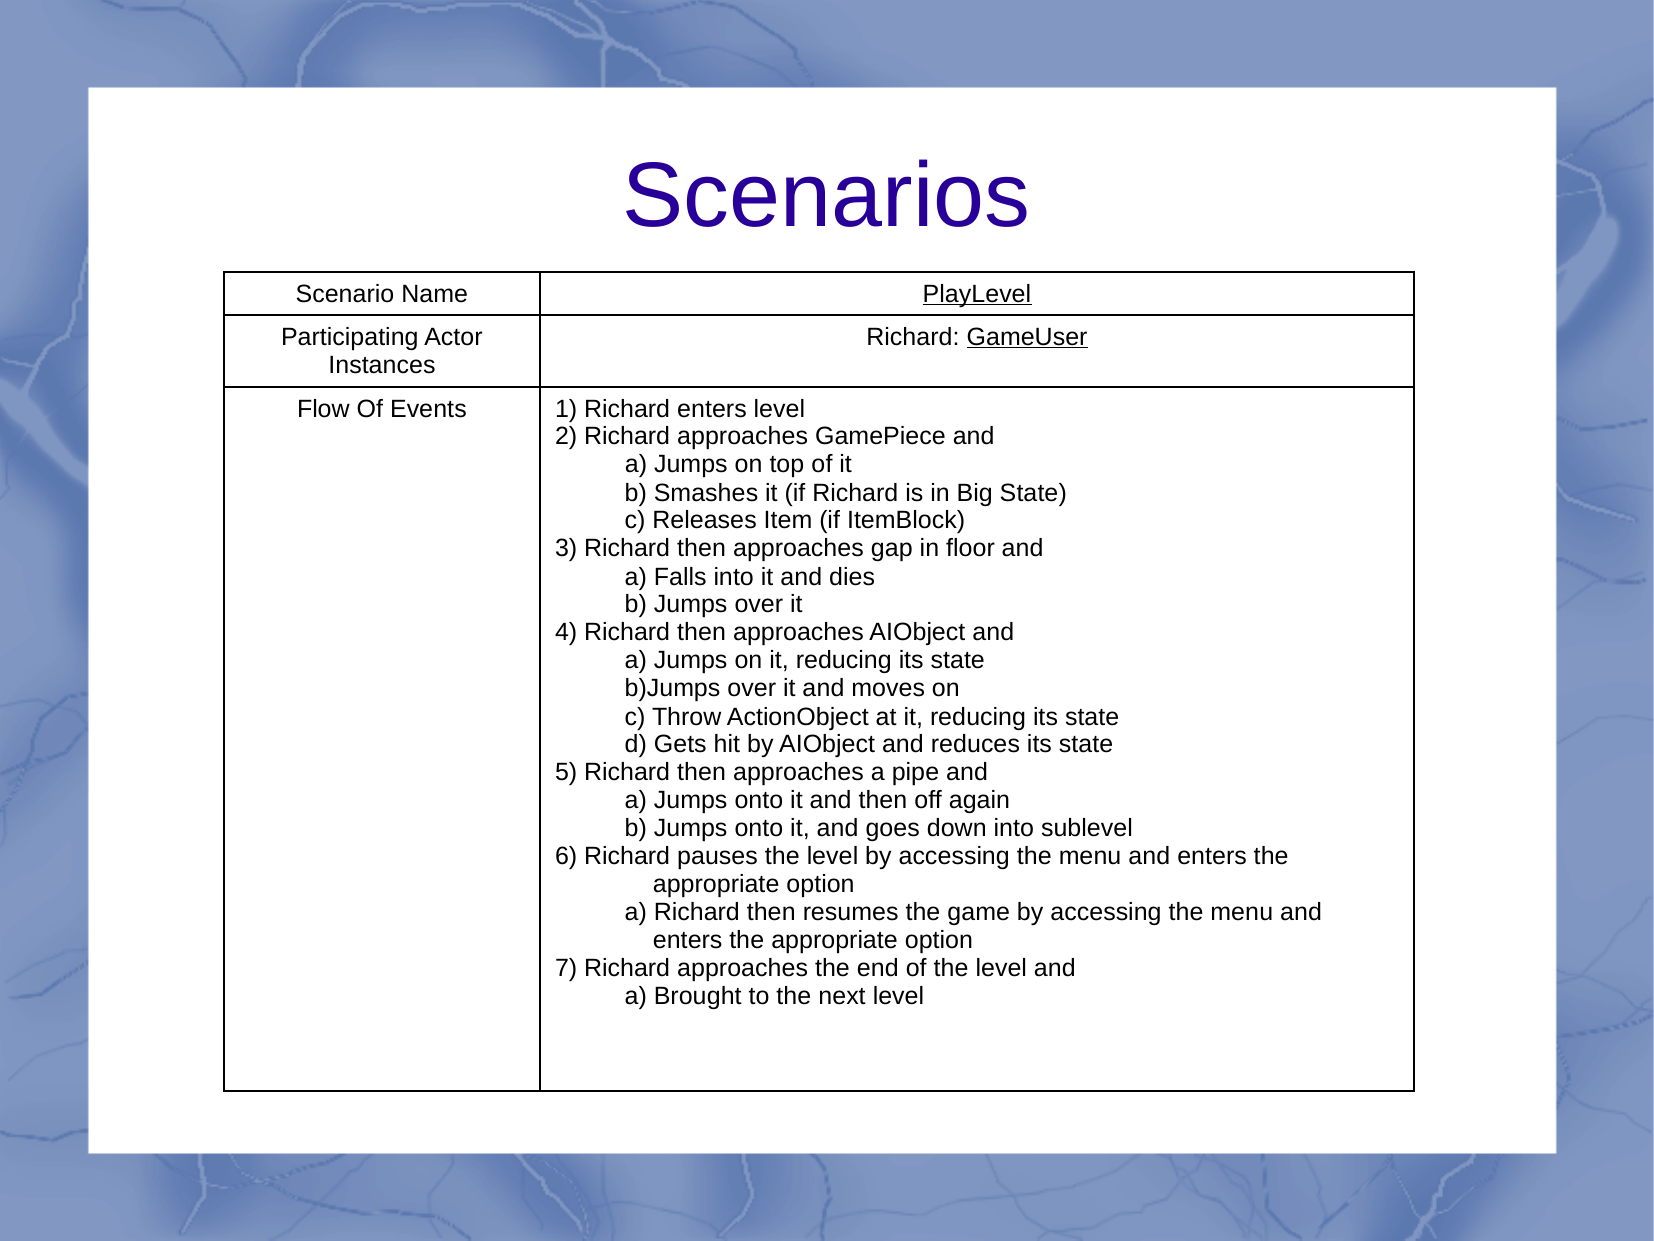

# Scenarios
| Scenario Name | PlayLevel |
| --- | --- |
| Participating Actor Instances | Richard: GameUser |
| Flow Of Events | 1) Richard enters level 2) Richard approaches GamePiece and a) Jumps on top of it b) Smashes it (if Richard is in Big State) c) Releases Item (if ItemBlock) 3) Richard then approaches gap in floor and a) Falls into it and dies b) Jumps over it 4) Richard then approaches AIObject and a) Jumps on it, reducing its state b)Jumps over it and moves on c) Throw ActionObject at it, reducing its state d) Gets hit by AIObject and reduces its state 5) Richard then approaches a pipe and a) Jumps onto it and then off again b) Jumps onto it, and goes down into sublevel 6) Richard pauses the level by accessing the menu and enters the appropriate option a) Richard then resumes the game by accessing the menu and enters the appropriate option 7) Richard approaches the end of the level and a) Brought to the next level |